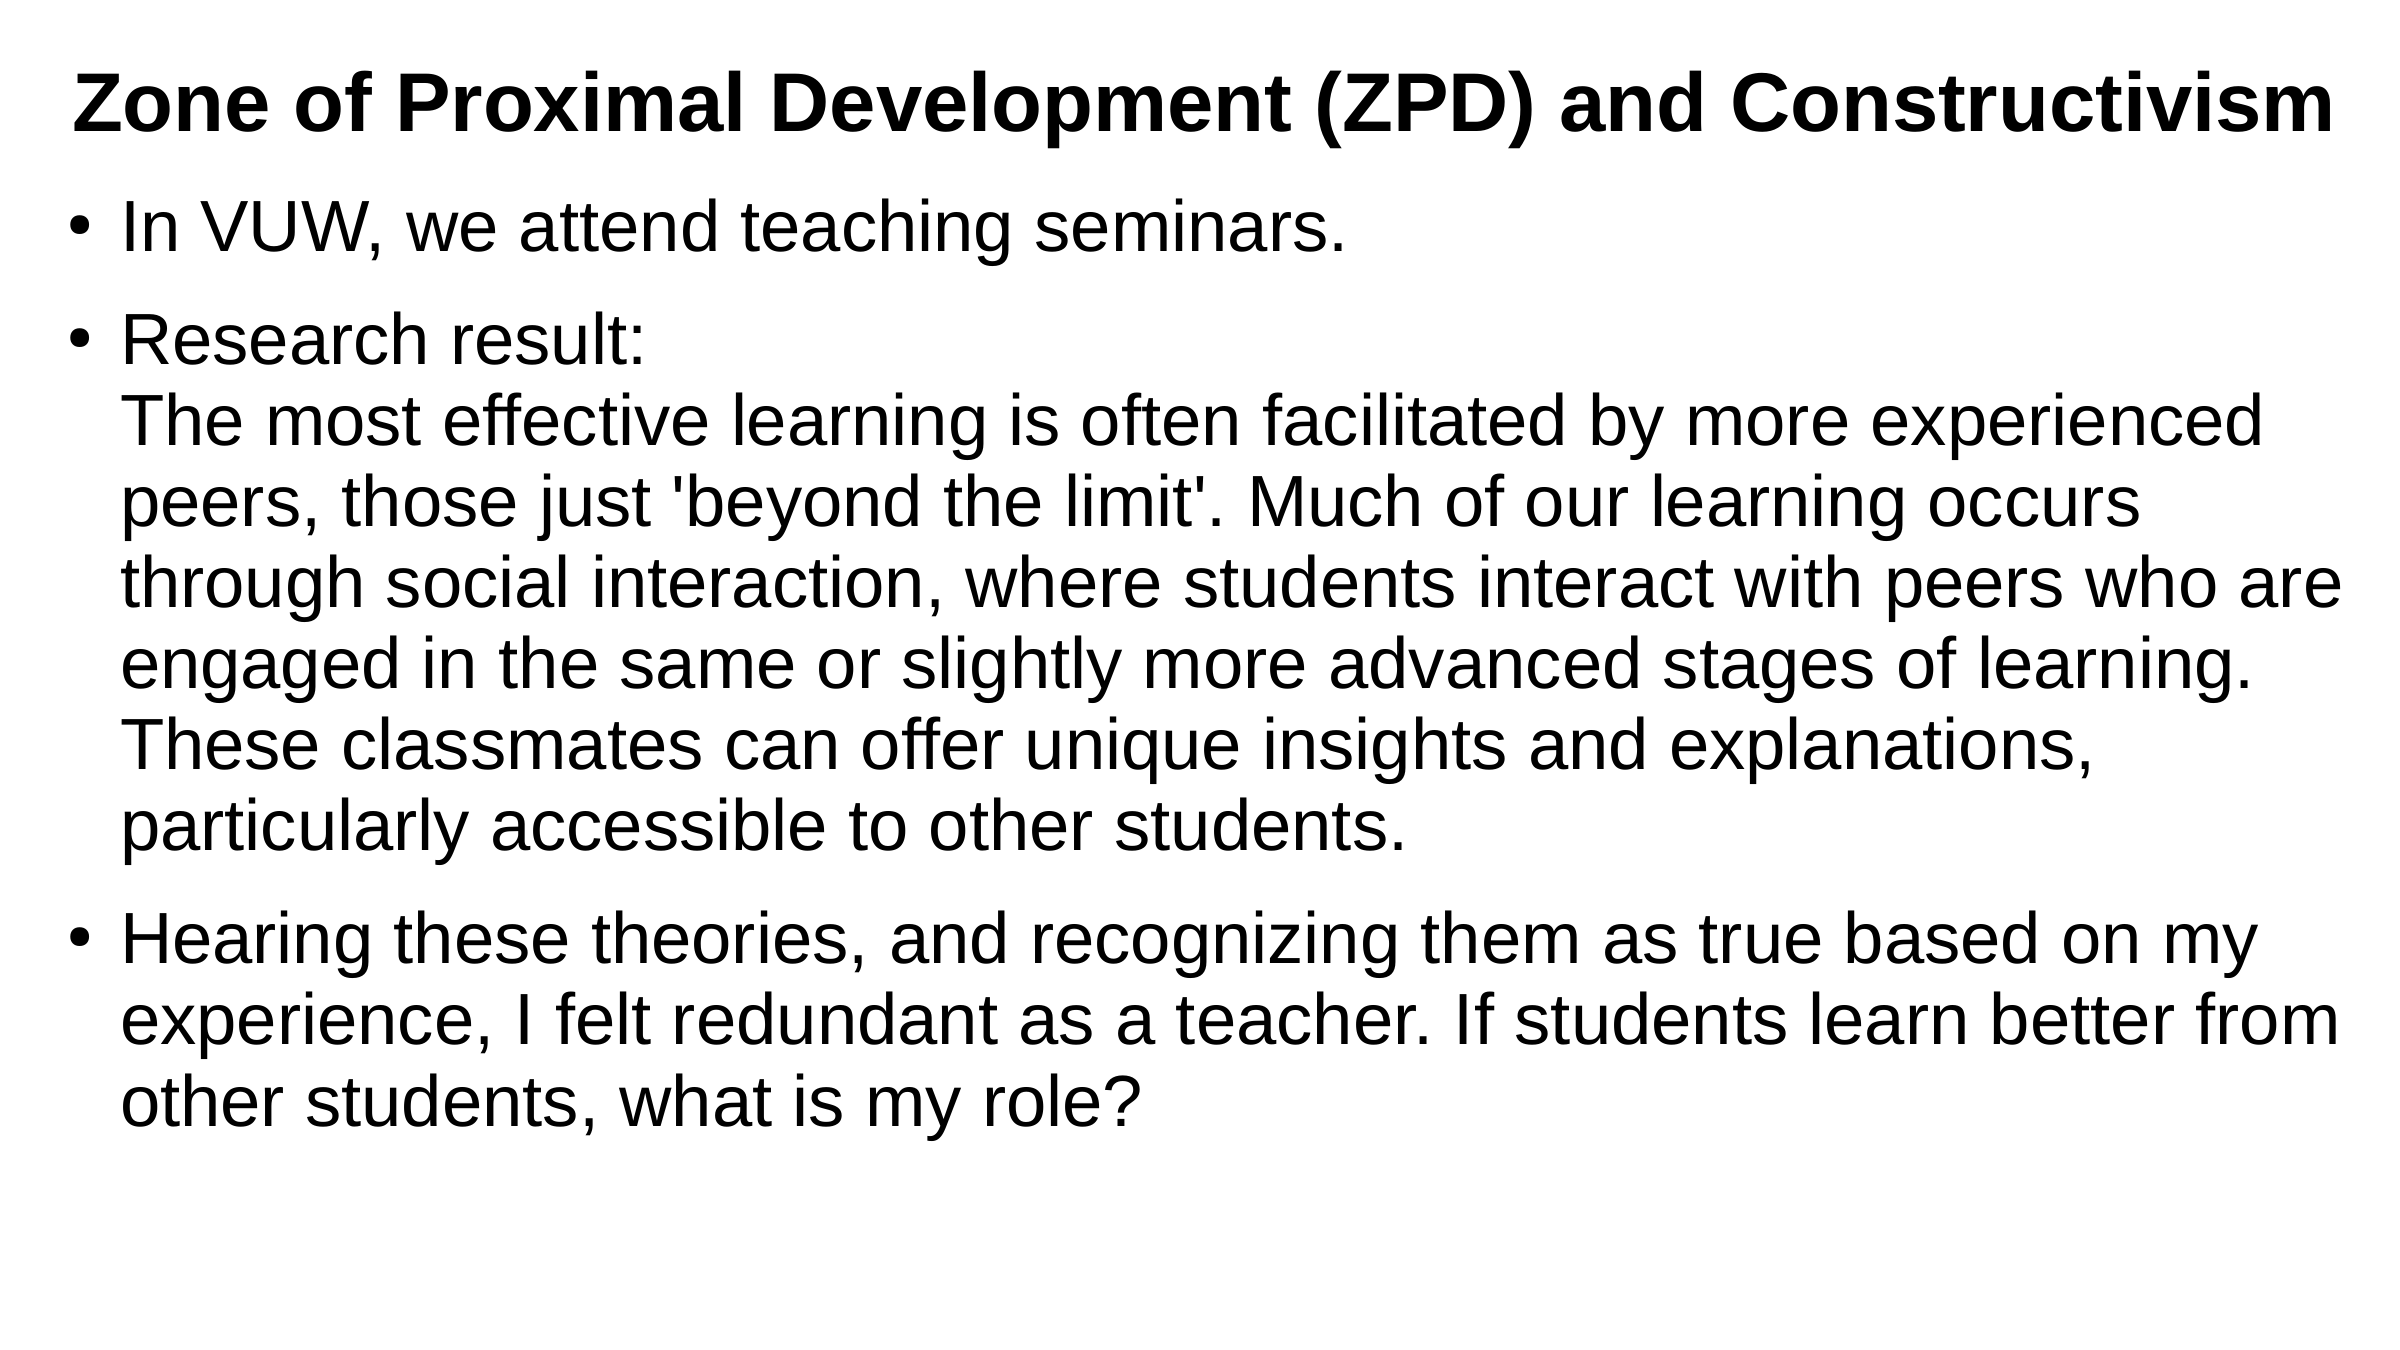

# Zone of Proximal Development (ZPD) and Constructivism
In VUW, we attend teaching seminars.
Research result:
The most effective learning is often facilitated by more experienced peers, those just 'beyond the limit'. Much of our learning occurs through social interaction, where students interact with peers who are engaged in the same or slightly more advanced stages of learning. These classmates can offer unique insights and explanations, particularly accessible to other students.
Hearing these theories, and recognizing them as true based on my experience, I felt redundant as a teacher. If students learn better from other students, what is my role?